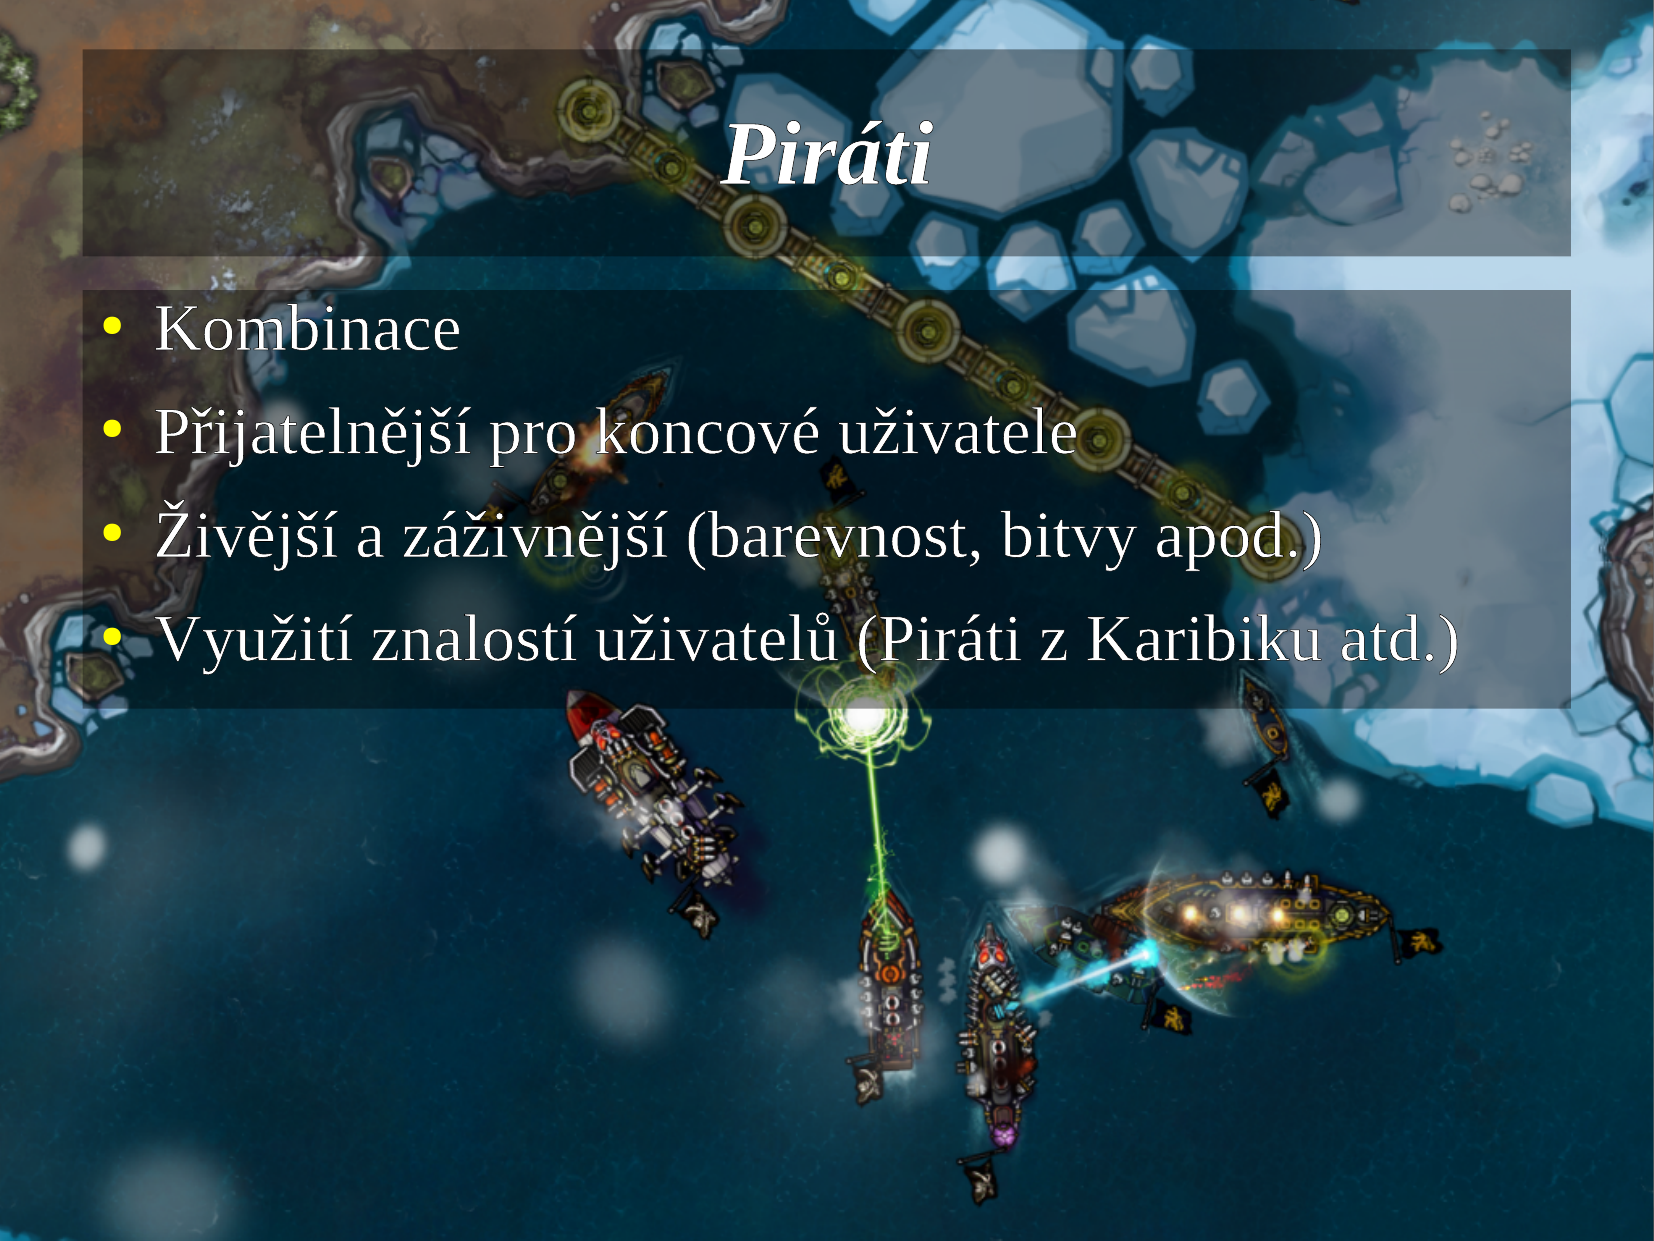

# Piráti
Kombinace
Přijatelnější pro koncové uživatele
Živější a záživnější (barevnost, bitvy apod.)
Využití znalostí uživatelů (Piráti z Karibiku atd.)